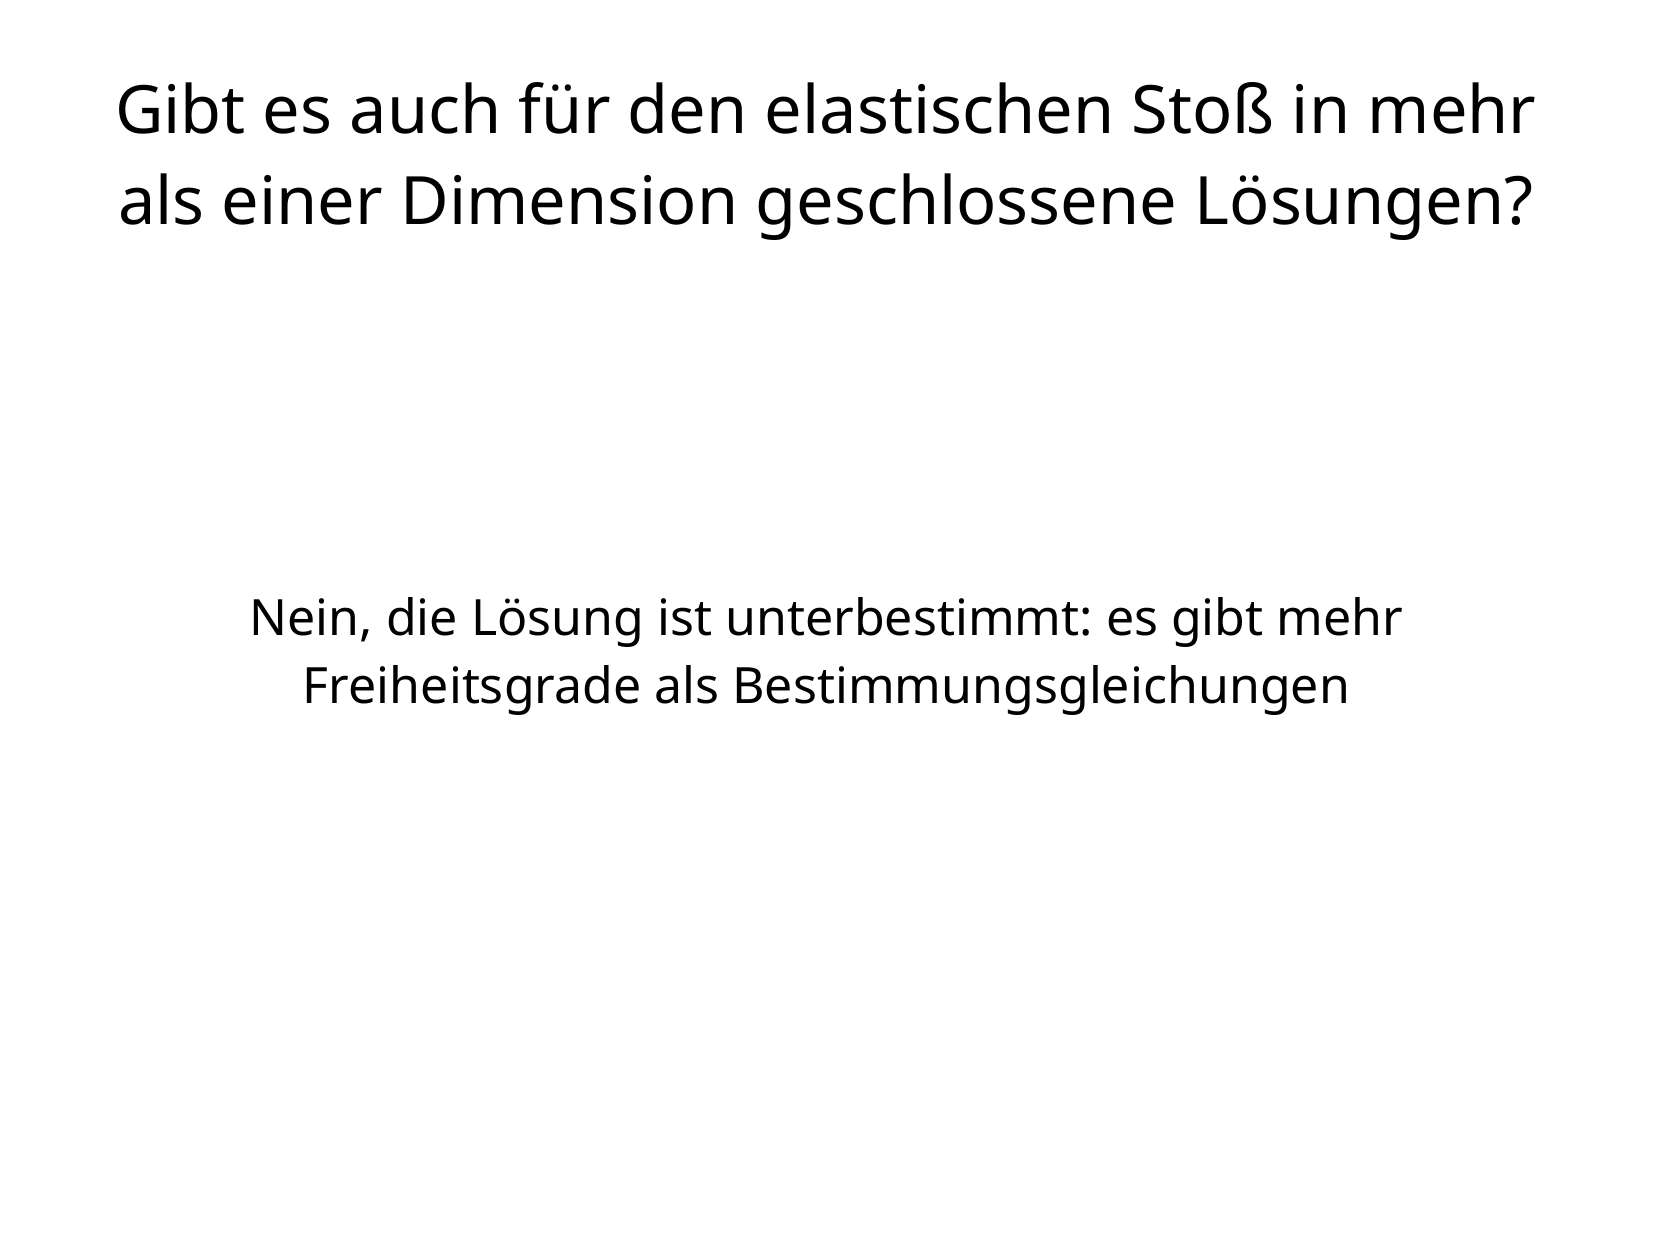

# Gibt es auch für den elastischen Stoß in mehr als einer Dimension geschlossene Lösungen?
Nein, die Lösung ist unterbestimmt: es gibt mehr Freiheitsgrade als Bestimmungsgleichungen